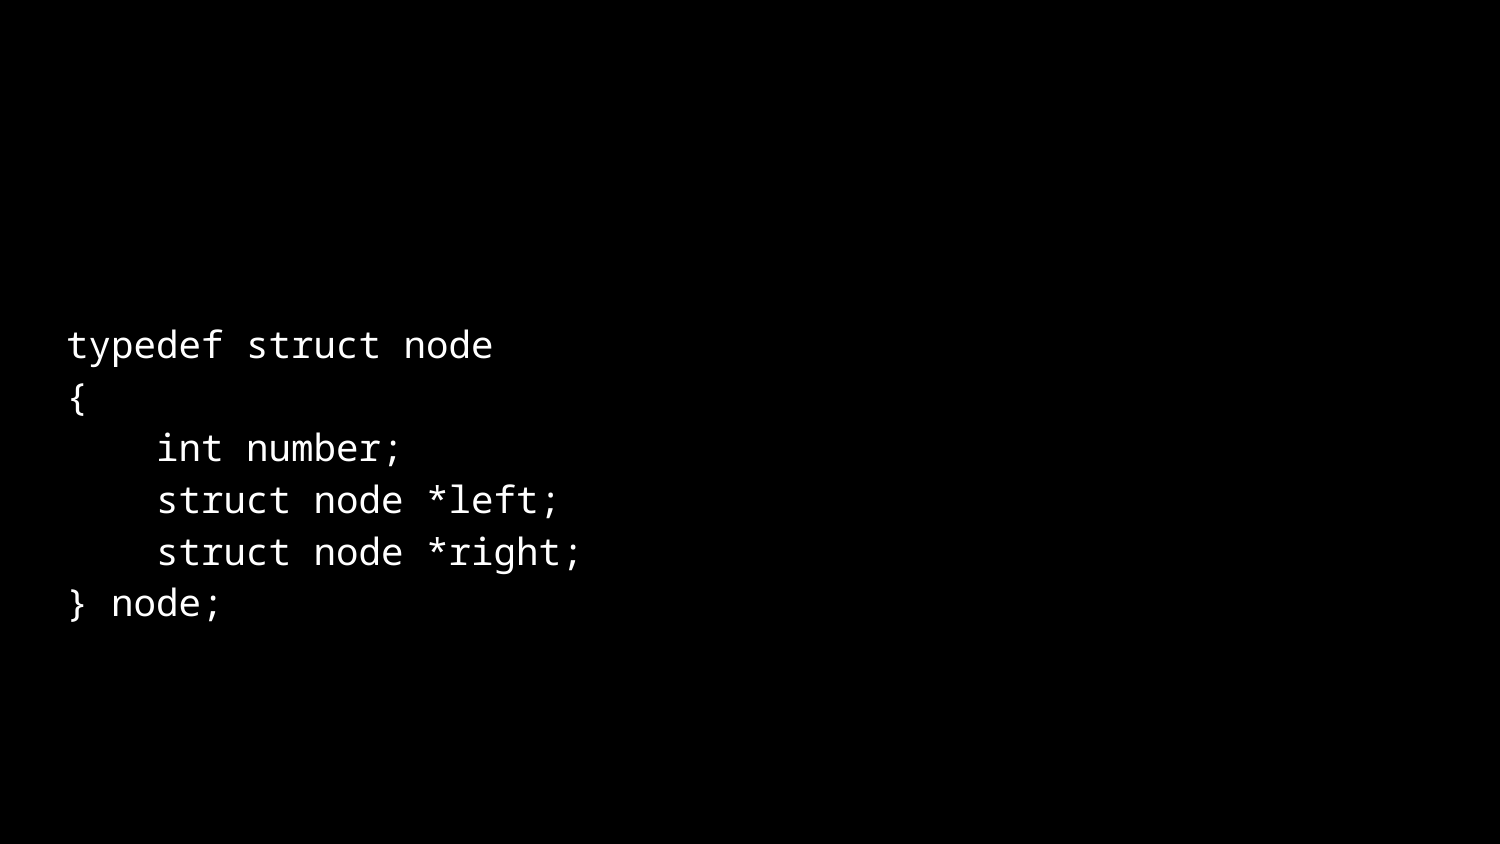

# typedef struct node
{
 int number;
 struct node *left;
 struct node *right;
} node;